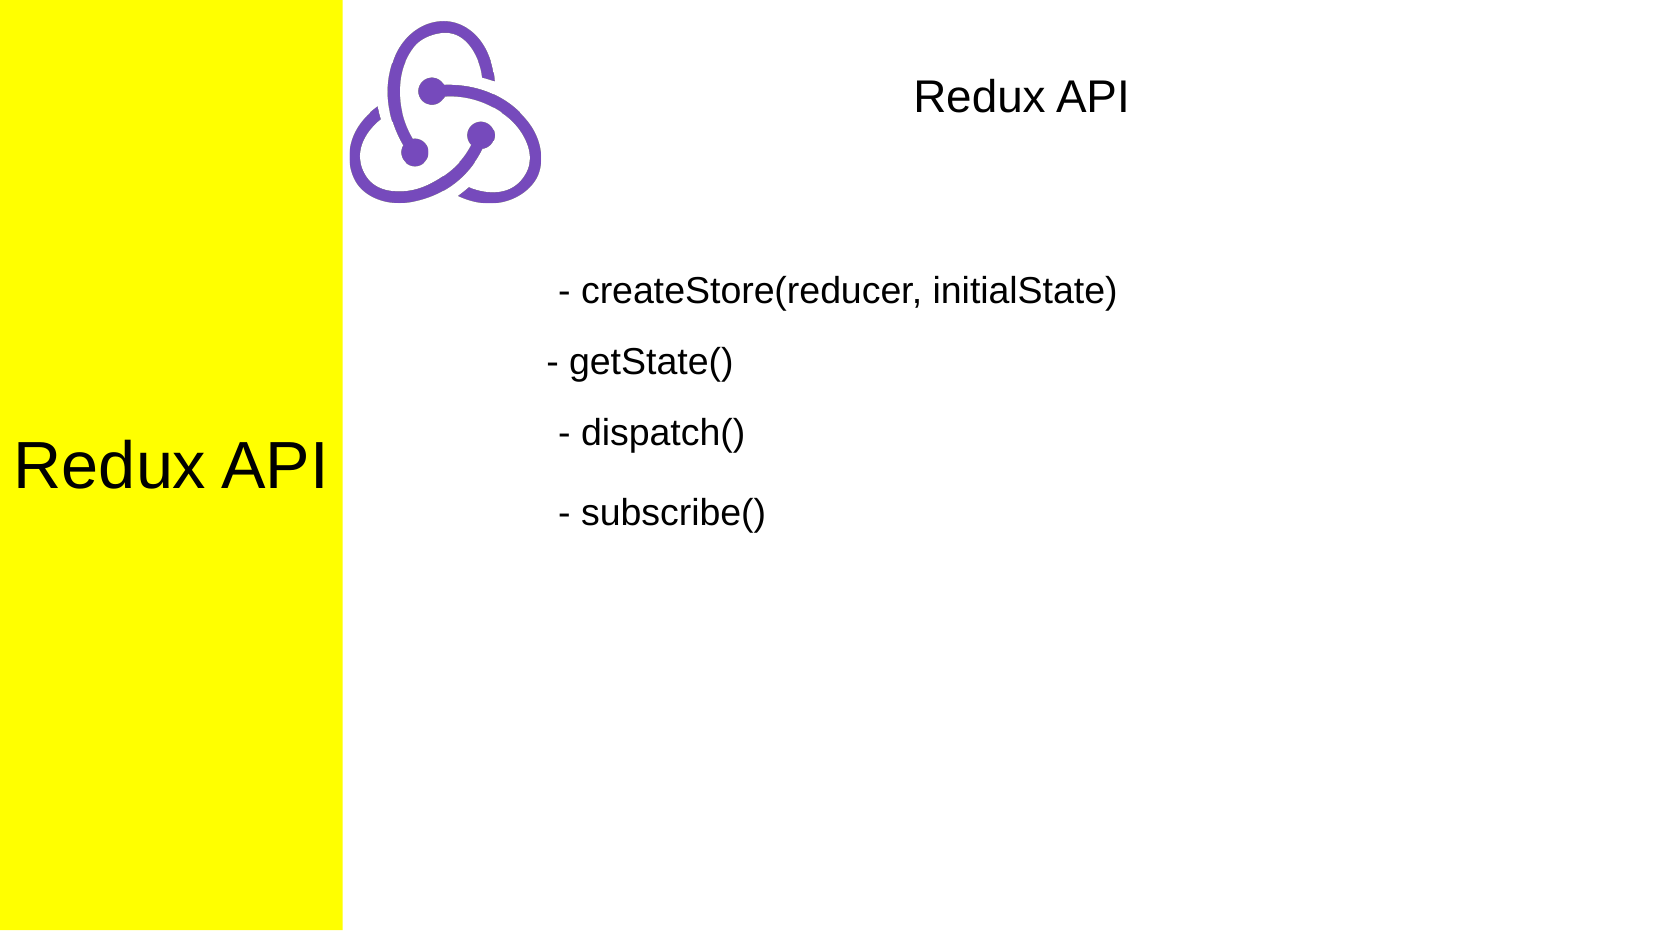

# Redux API
Redux API
- createStore(reducer, initialState)
- getState()
- dispatch()
- subscribe()